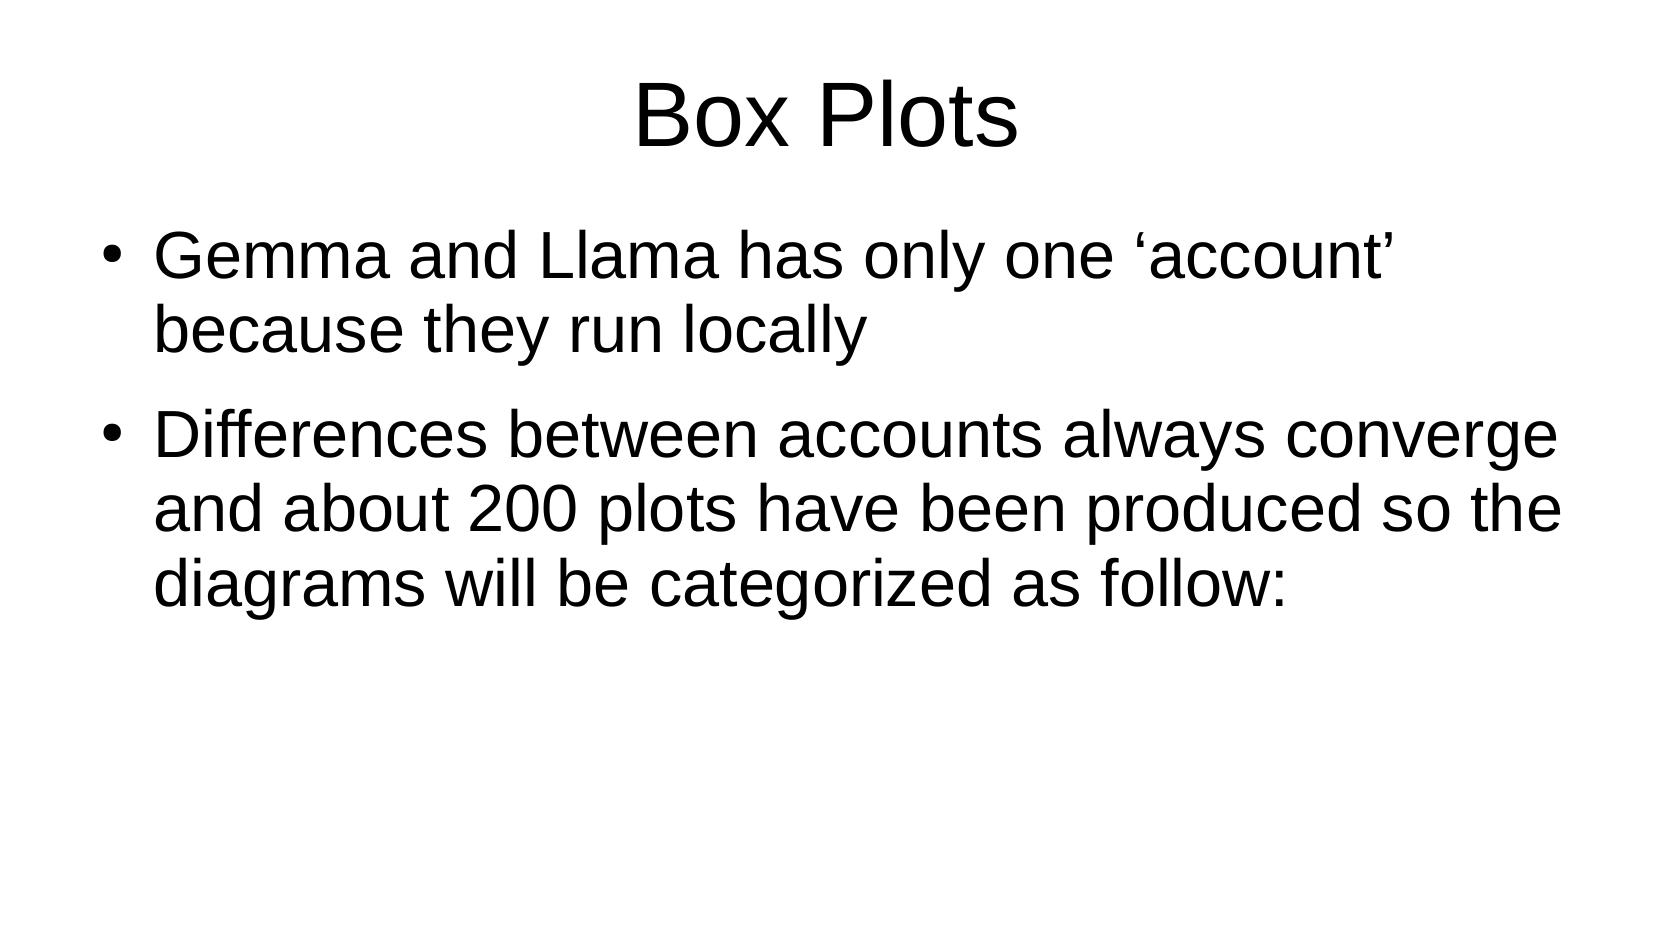

# Box Plots
Gemma and Llama has only one ‘account’ because they run locally
Differences between accounts always converge and about 200 plots have been produced so the diagrams will be categorized as follow: